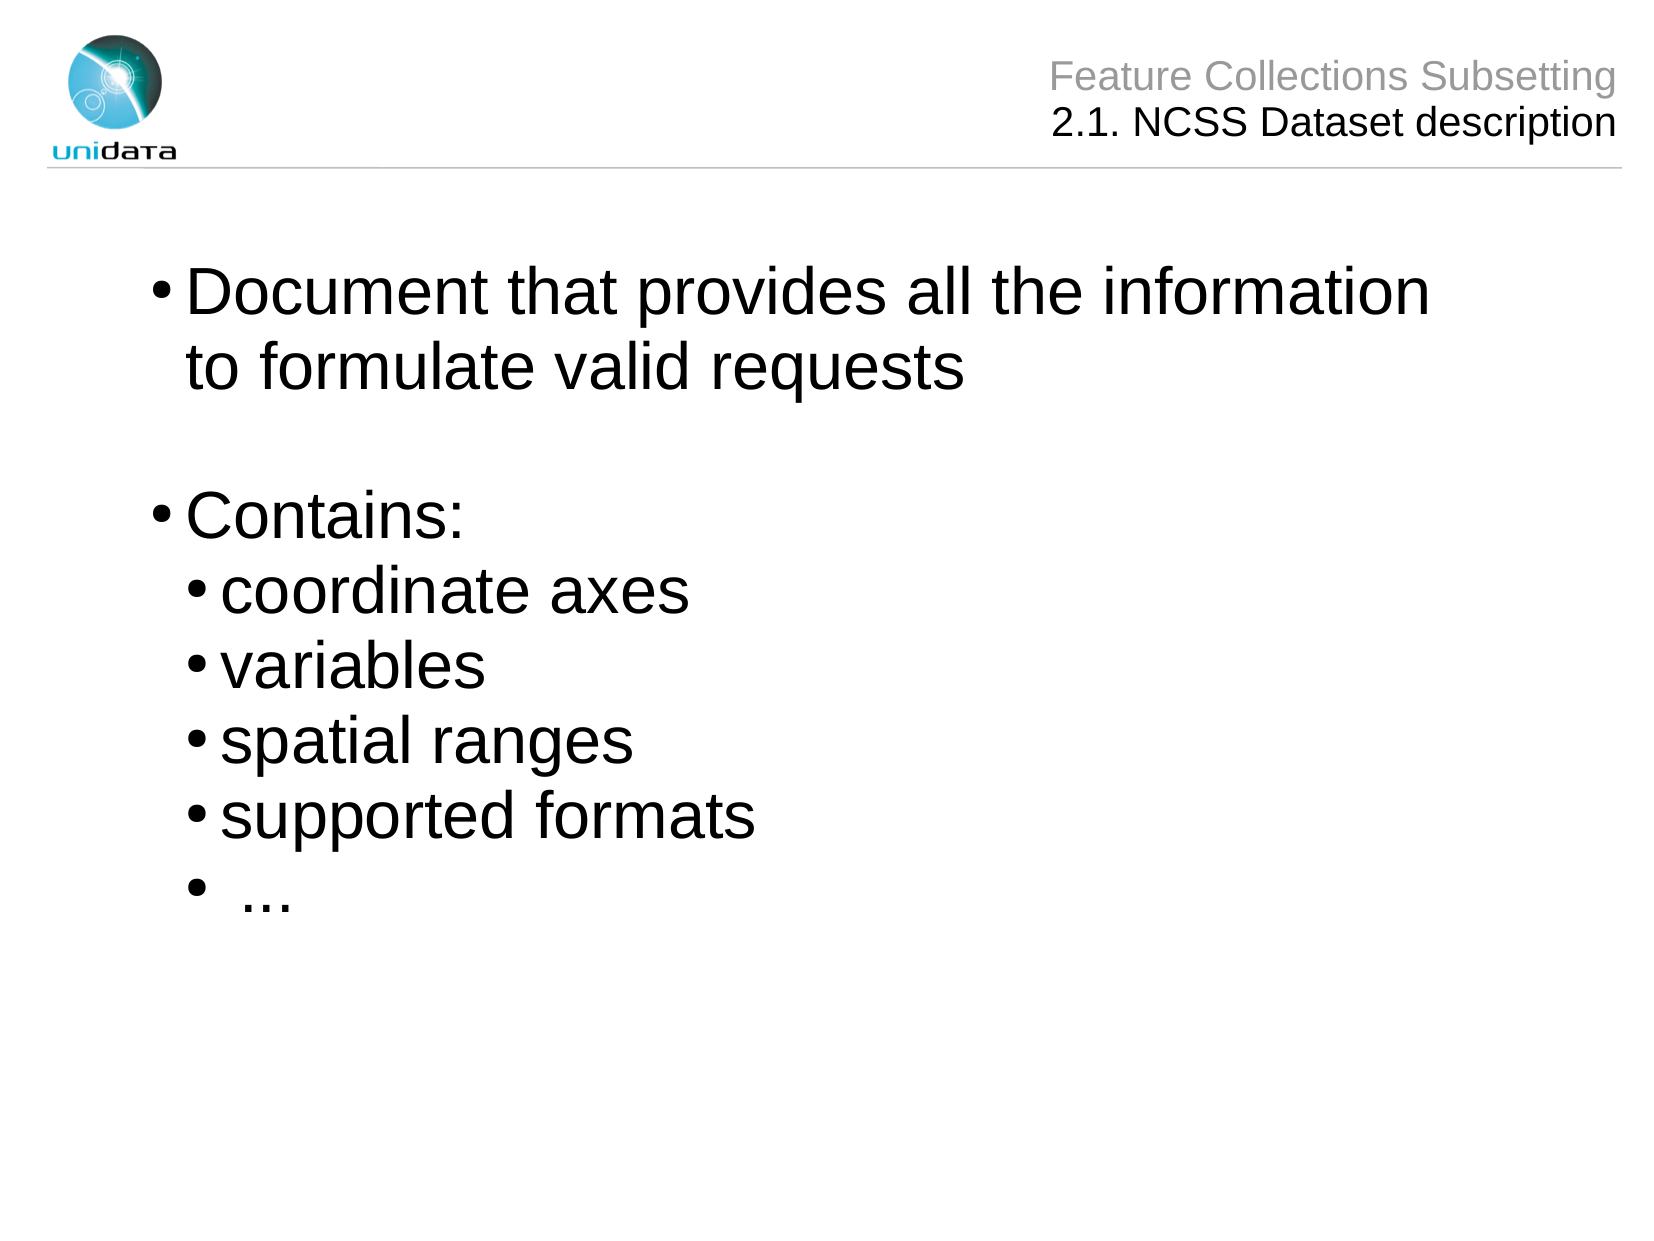

Feature Collections Subsetting
2.1. NCSS Dataset description
Document that provides all the information to formulate valid requests
Contains:
coordinate axes
variables
spatial ranges
supported formats
 ...